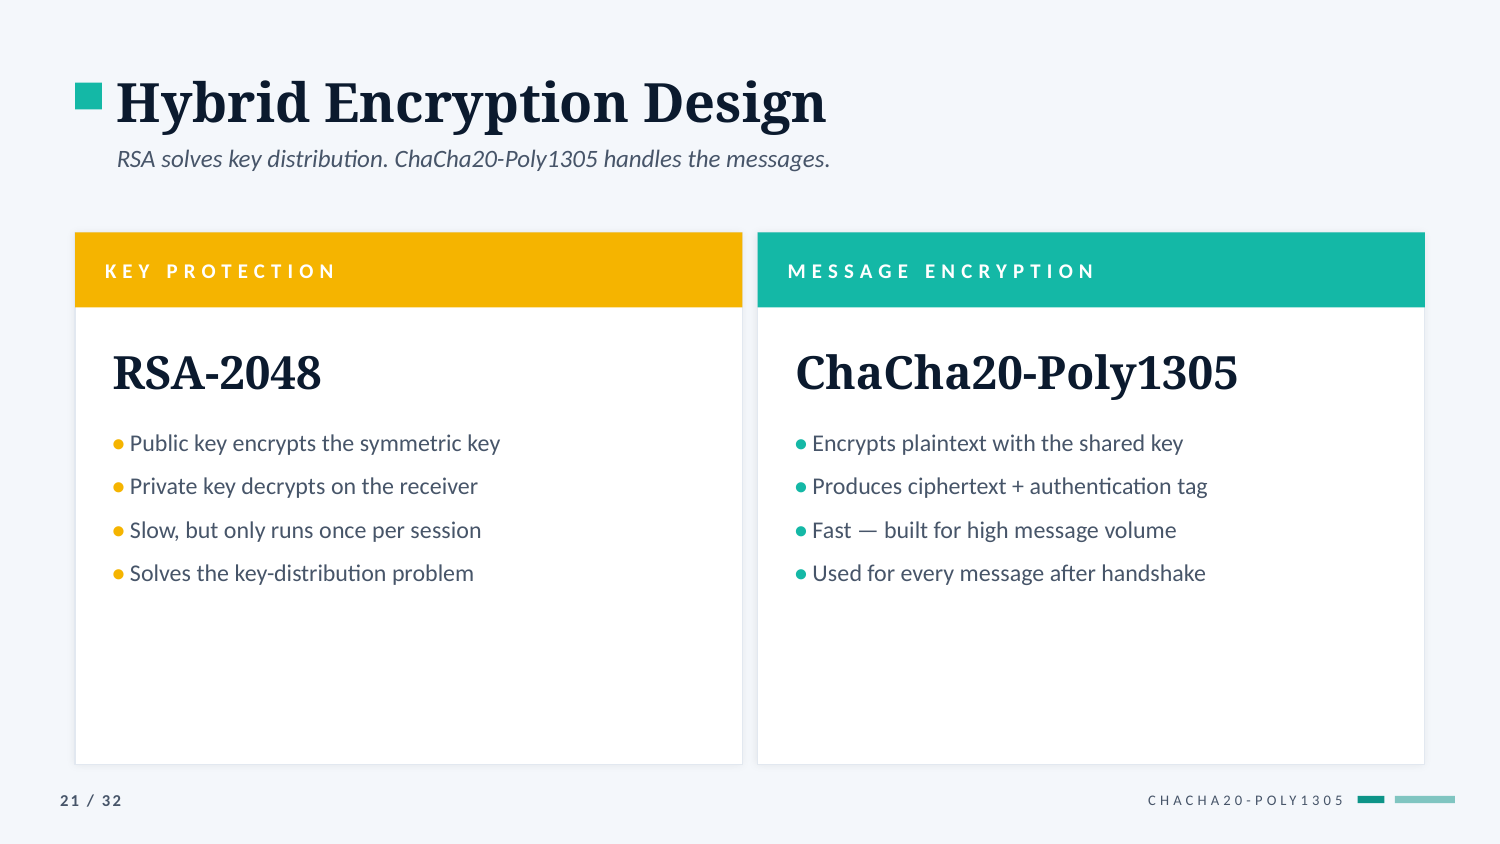

Hybrid Encryption Design
RSA solves key distribution. ChaCha20-Poly1305 handles the messages.
KEY PROTECTION
MESSAGE ENCRYPTION
RSA-2048
ChaCha20-Poly1305
• Public key encrypts the symmetric key
• Private key decrypts on the receiver
• Slow, but only runs once per session
• Solves the key-distribution problem
• Encrypts plaintext with the shared key
• Produces ciphertext + authentication tag
• Fast — built for high message volume
• Used for every message after handshake
21 / 32
CHACHA20-POLY1305